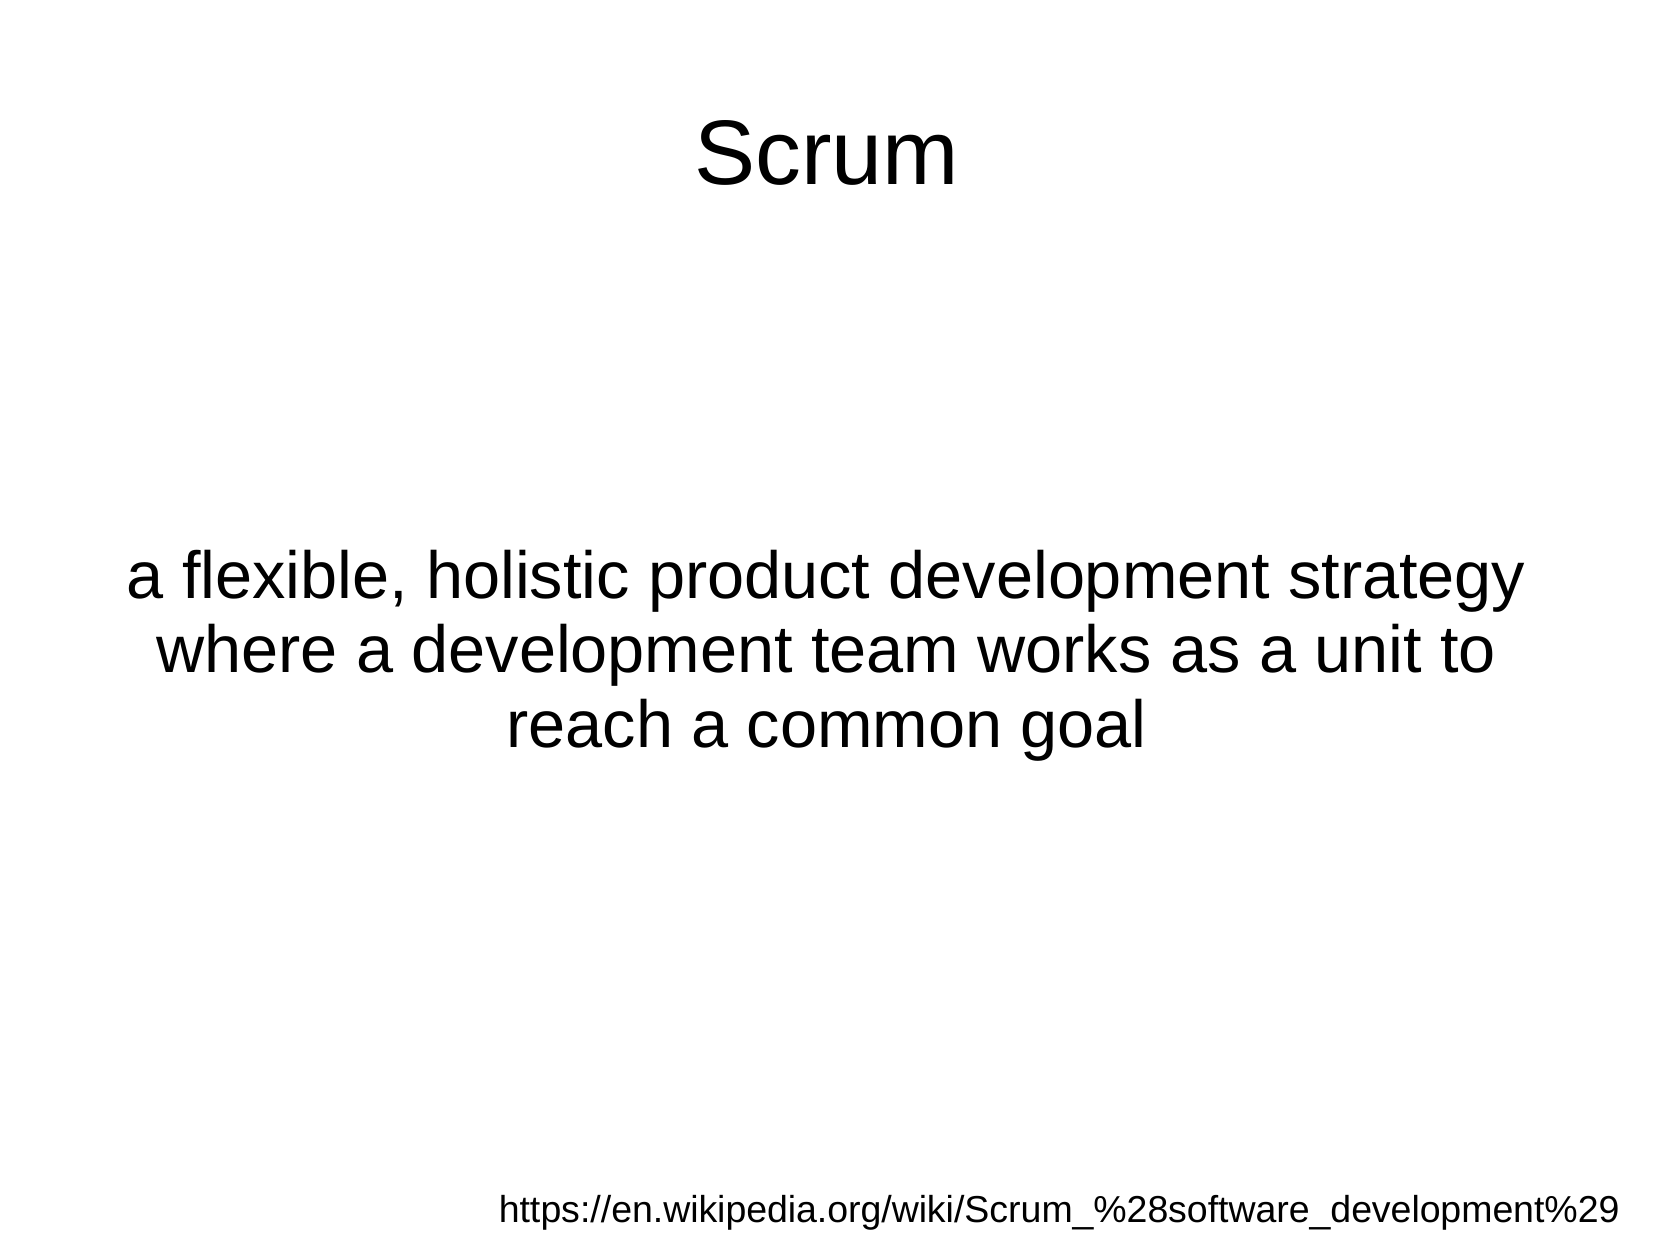

# Scrum
a flexible, holistic product development strategy where a development team works as a unit to reach a common goal
https://en.wikipedia.org/wiki/Scrum_%28software_development%29